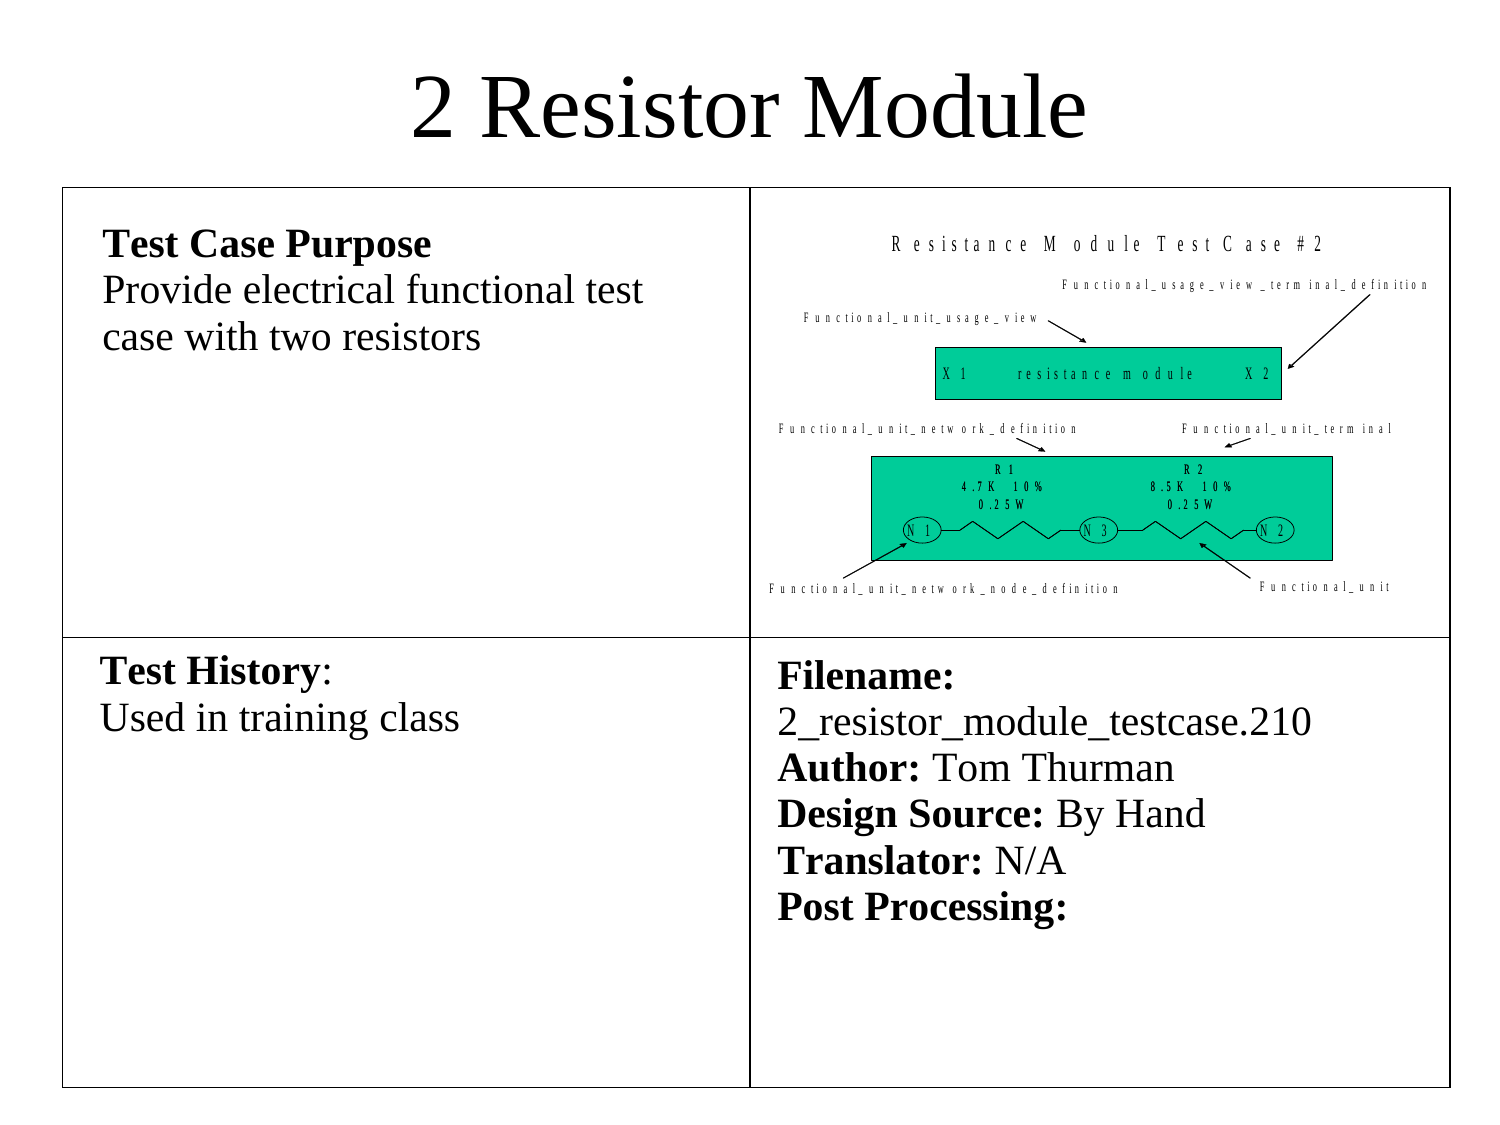

# 2 Resistor Module
Test Case Purpose
Provide electrical functional test case with two resistors
Test History:
Used in training class
Filename: 2_resistor_module_testcase.210
Author: Tom Thurman
Design Source: By Hand
Translator: N/A
Post Processing: